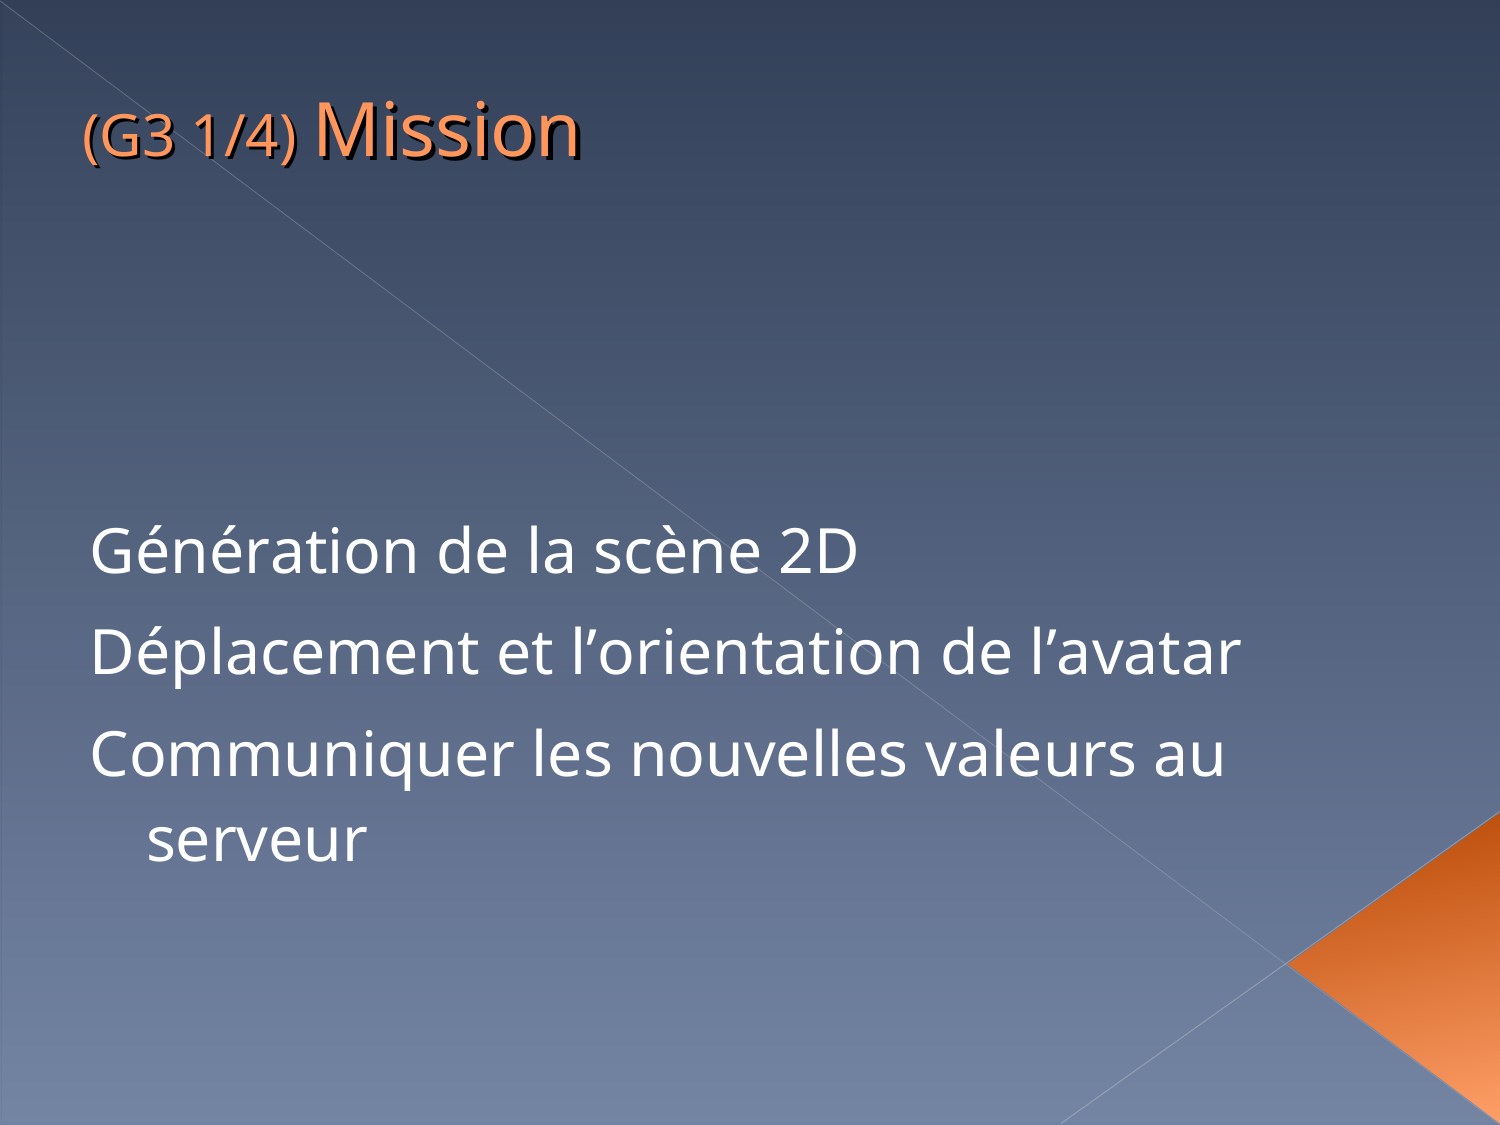

# (G3 1/4) Mission
Génération de la scène 2D
Déplacement et l’orientation de l’avatar
Communiquer les nouvelles valeurs au serveur